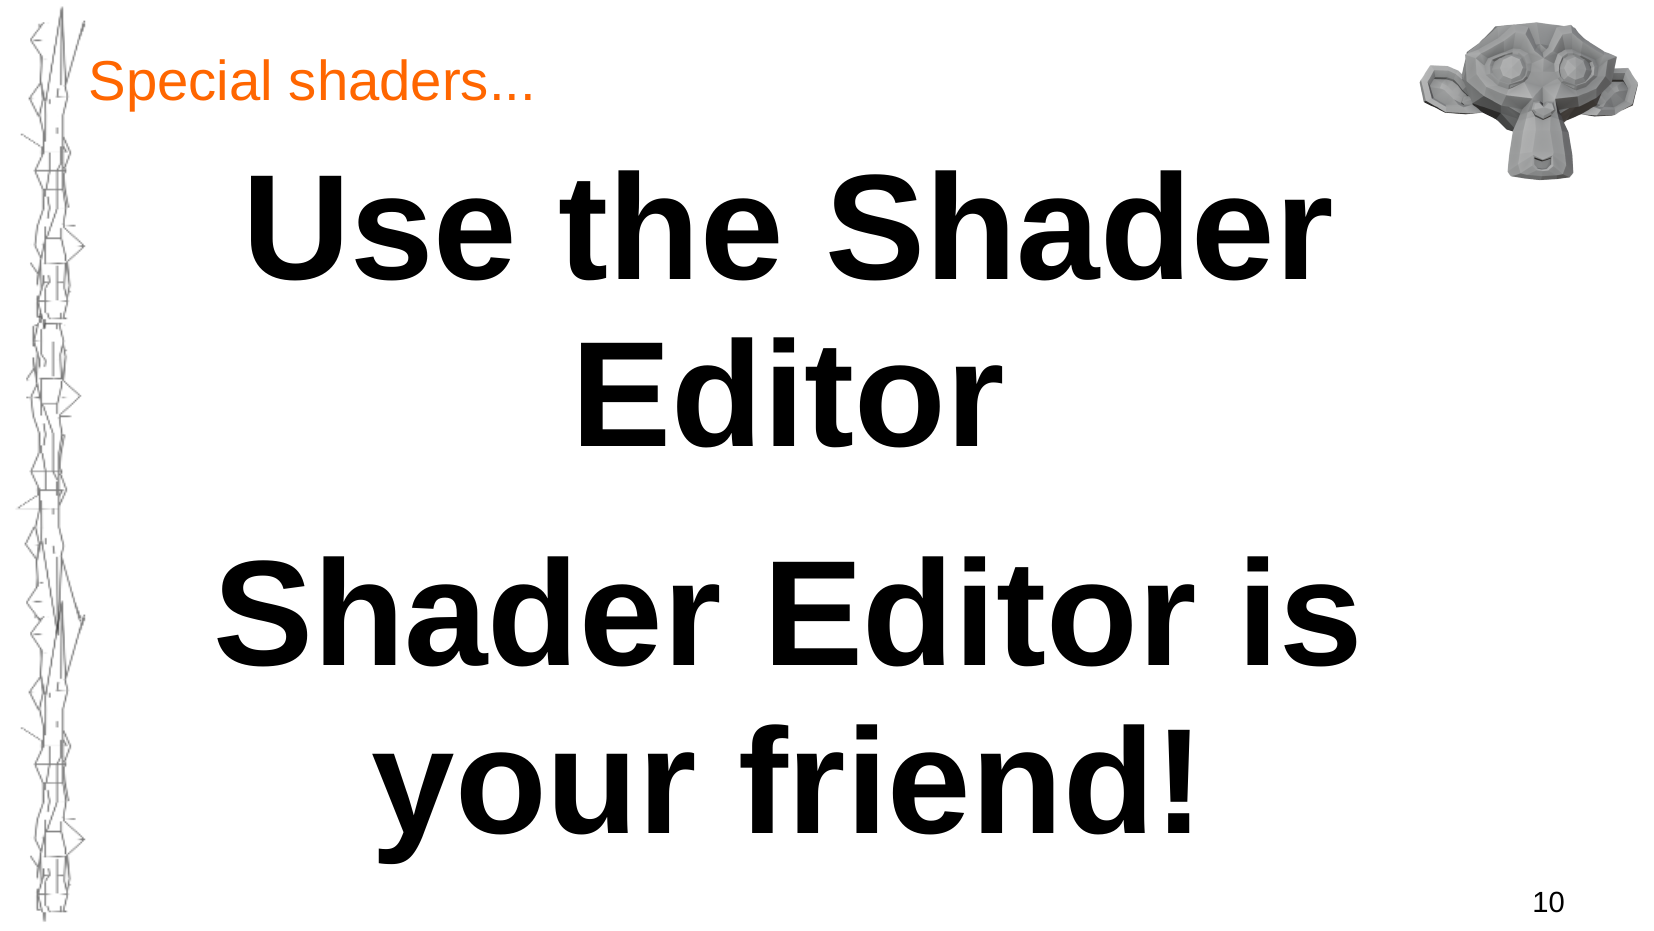

# Special shaders...
Use the Shader Editor
Shader Editor is your friend!
10